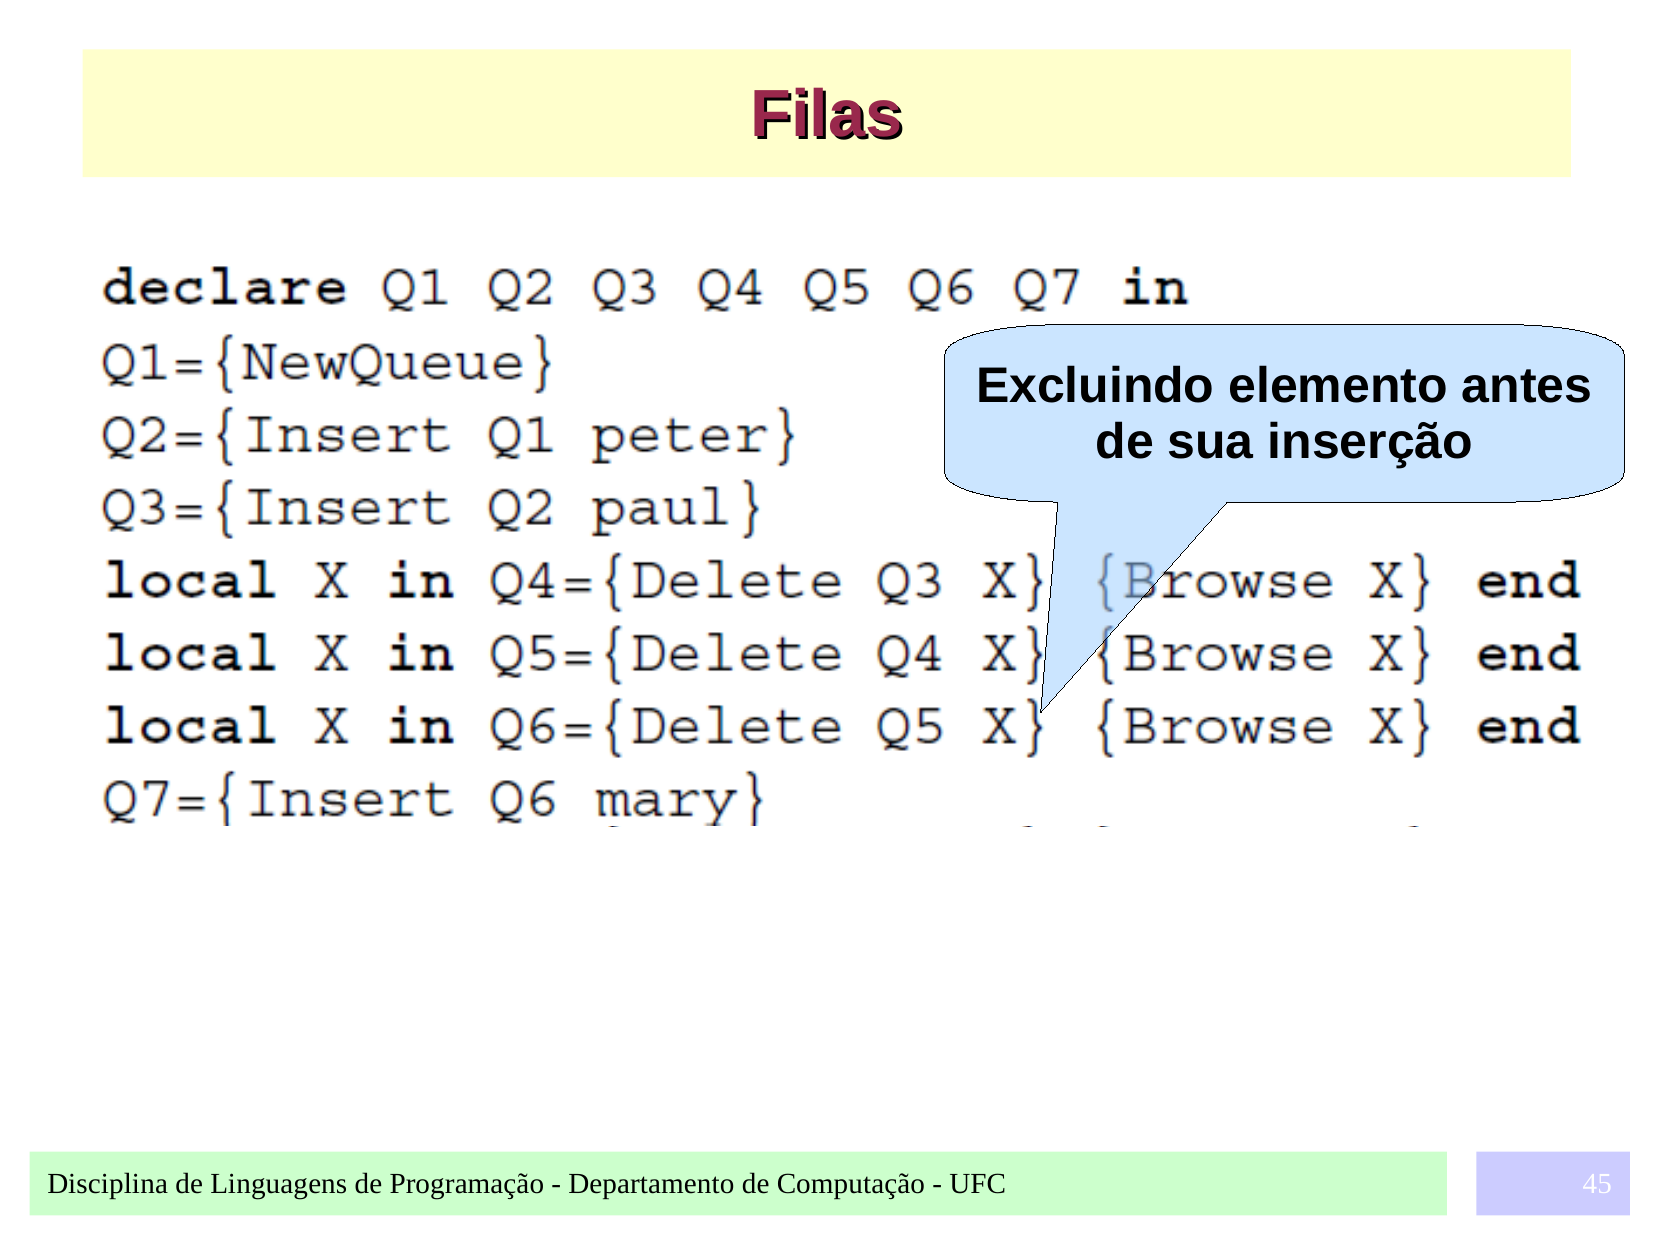

# Filas
Excluindo elemento antes
de sua inserção
Disciplina de Linguagens de Programação - Departamento de Computação - UFC
45